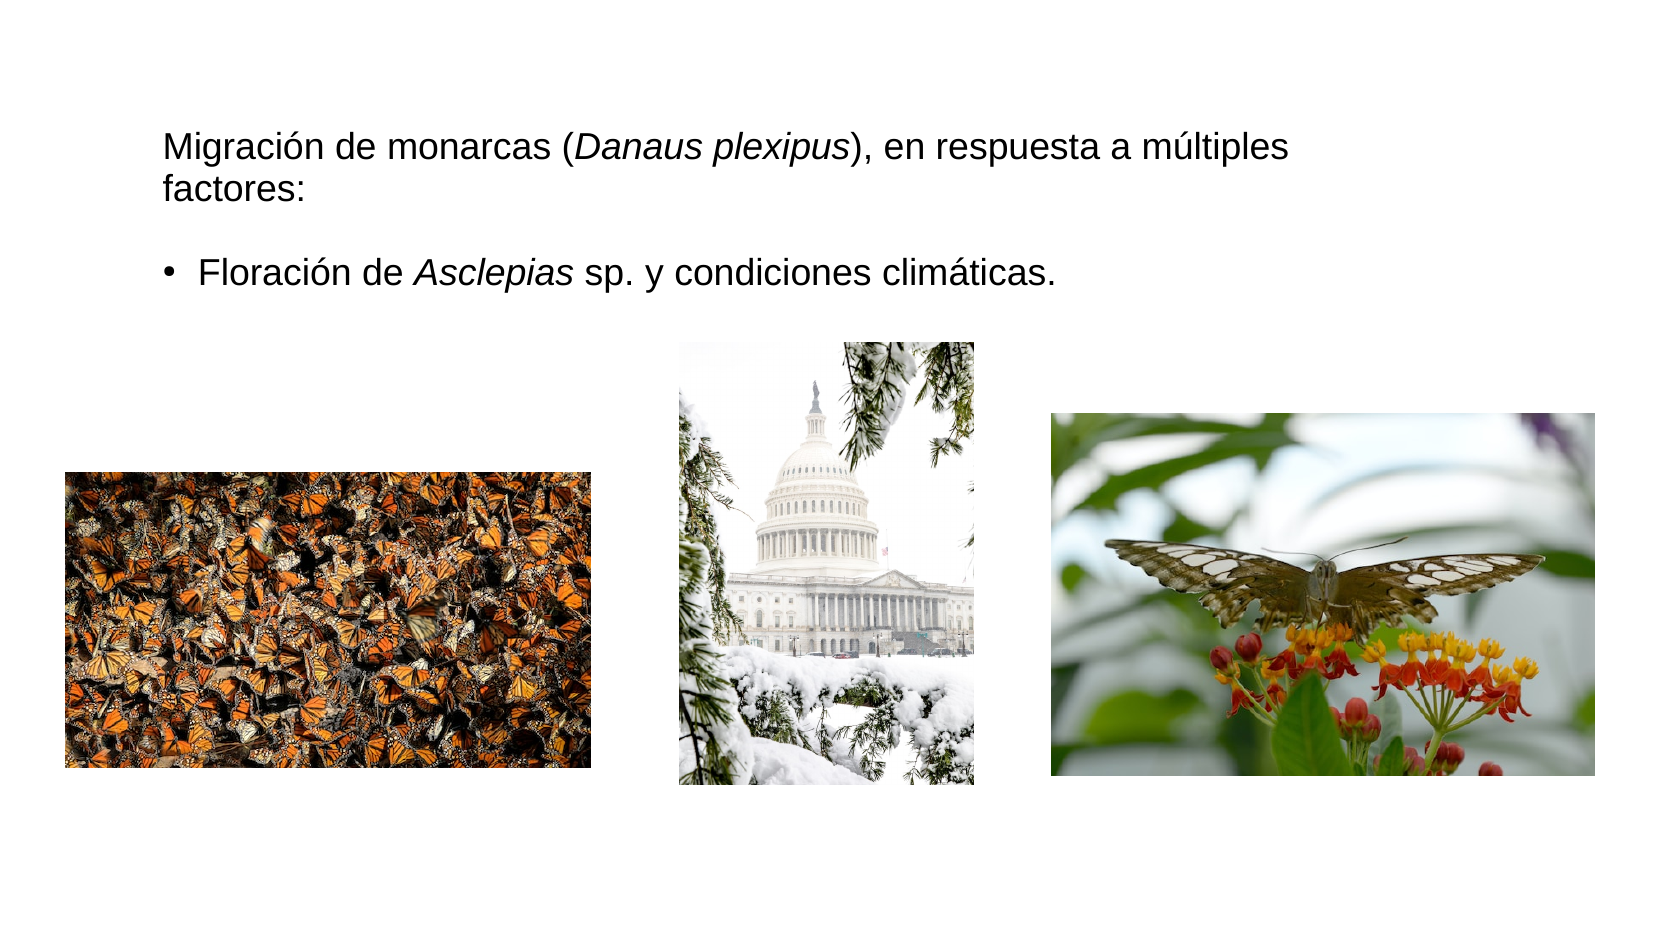

Migración de monarcas (Danaus plexipus), en respuesta a múltiples factores:
Floración de Asclepias sp. y condiciones climáticas.